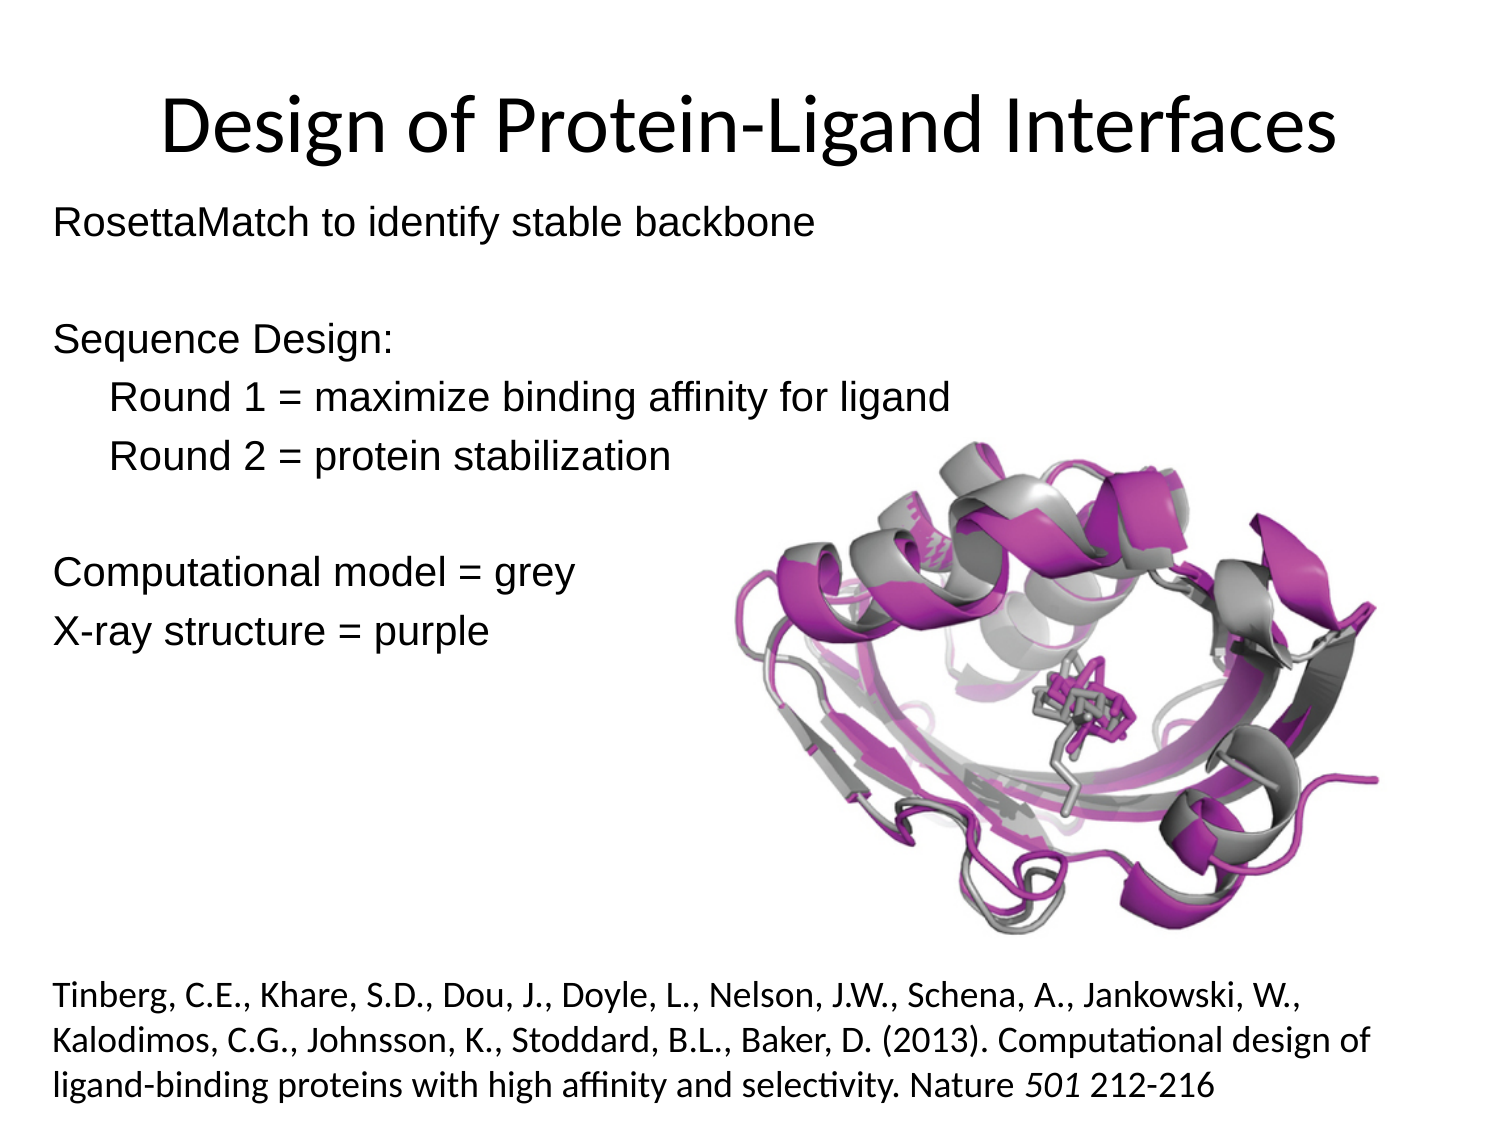

# Design of Protein-Ligand Interfaces
RosettaMatch to identify stable backbone
Sequence Design:
	Round 1 = maximize binding affinity for ligand
	Round 2 = protein stabilization
Computational model = grey
X-ray structure = purple
Tinberg, C.E., Khare, S.D., Dou, J., Doyle, L., Nelson, J.W., Schena, A., Jankowski, W., Kalodimos, C.G., Johnsson, K., Stoddard, B.L., Baker, D. (2013). Computational design of ligand-binding proteins with high affinity and selectivity. Nature 501 212-216